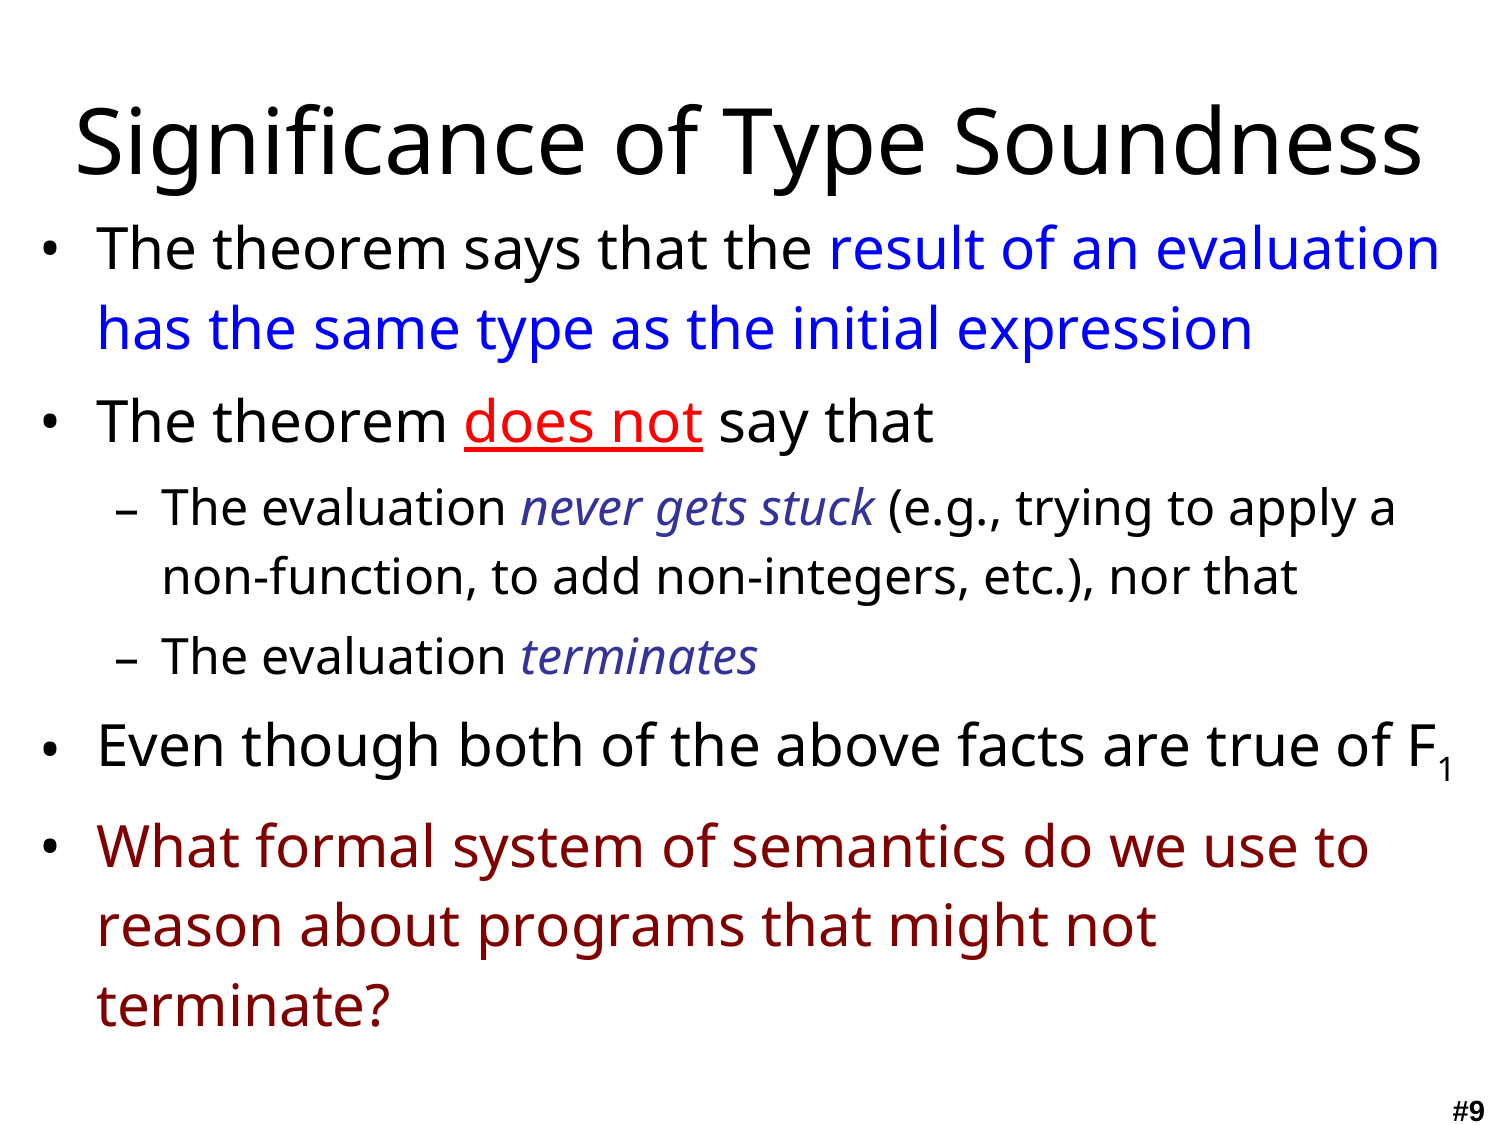

# Significance of Type Soundness
The theorem says that the result of an evaluation has the same type as the initial expression
The theorem does not say that
The evaluation never gets stuck (e.g., trying to apply a non-function, to add non-integers, etc.), nor that
The evaluation terminates
Even though both of the above facts are true of F1
What formal system of semantics do we use to reason about programs that might not terminate?
9